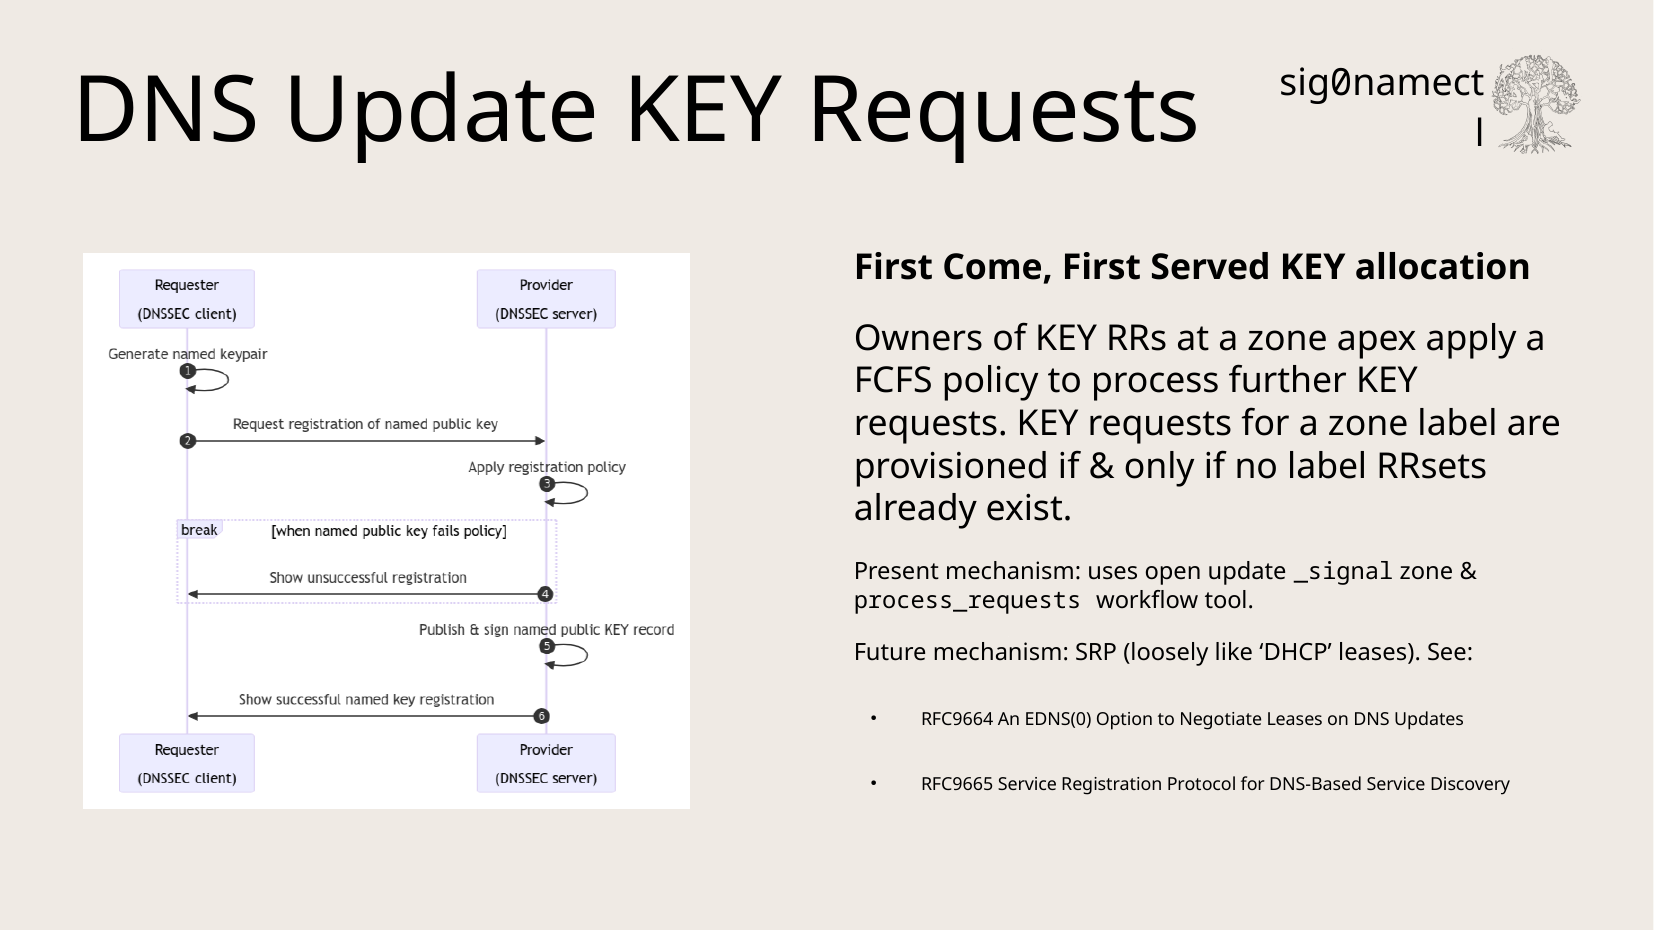

DNS Update KEY Requests
sig0namectl
# First Come, First Served KEY allocation
Owners of KEY RRs at a zone apex apply a FCFS policy to process further KEY requests. KEY requests for a zone label are provisioned if & only if no label RRsets already exist.
Present mechanism: uses open update _signal zone & process_requests workflow tool.
Future mechanism: SRP (loosely like ‘DHCP’ leases). See:
RFC9664 An EDNS(0) Option to Negotiate Leases on DNS Updates
RFC9665 Service Registration Protocol for DNS-Based Service Discovery